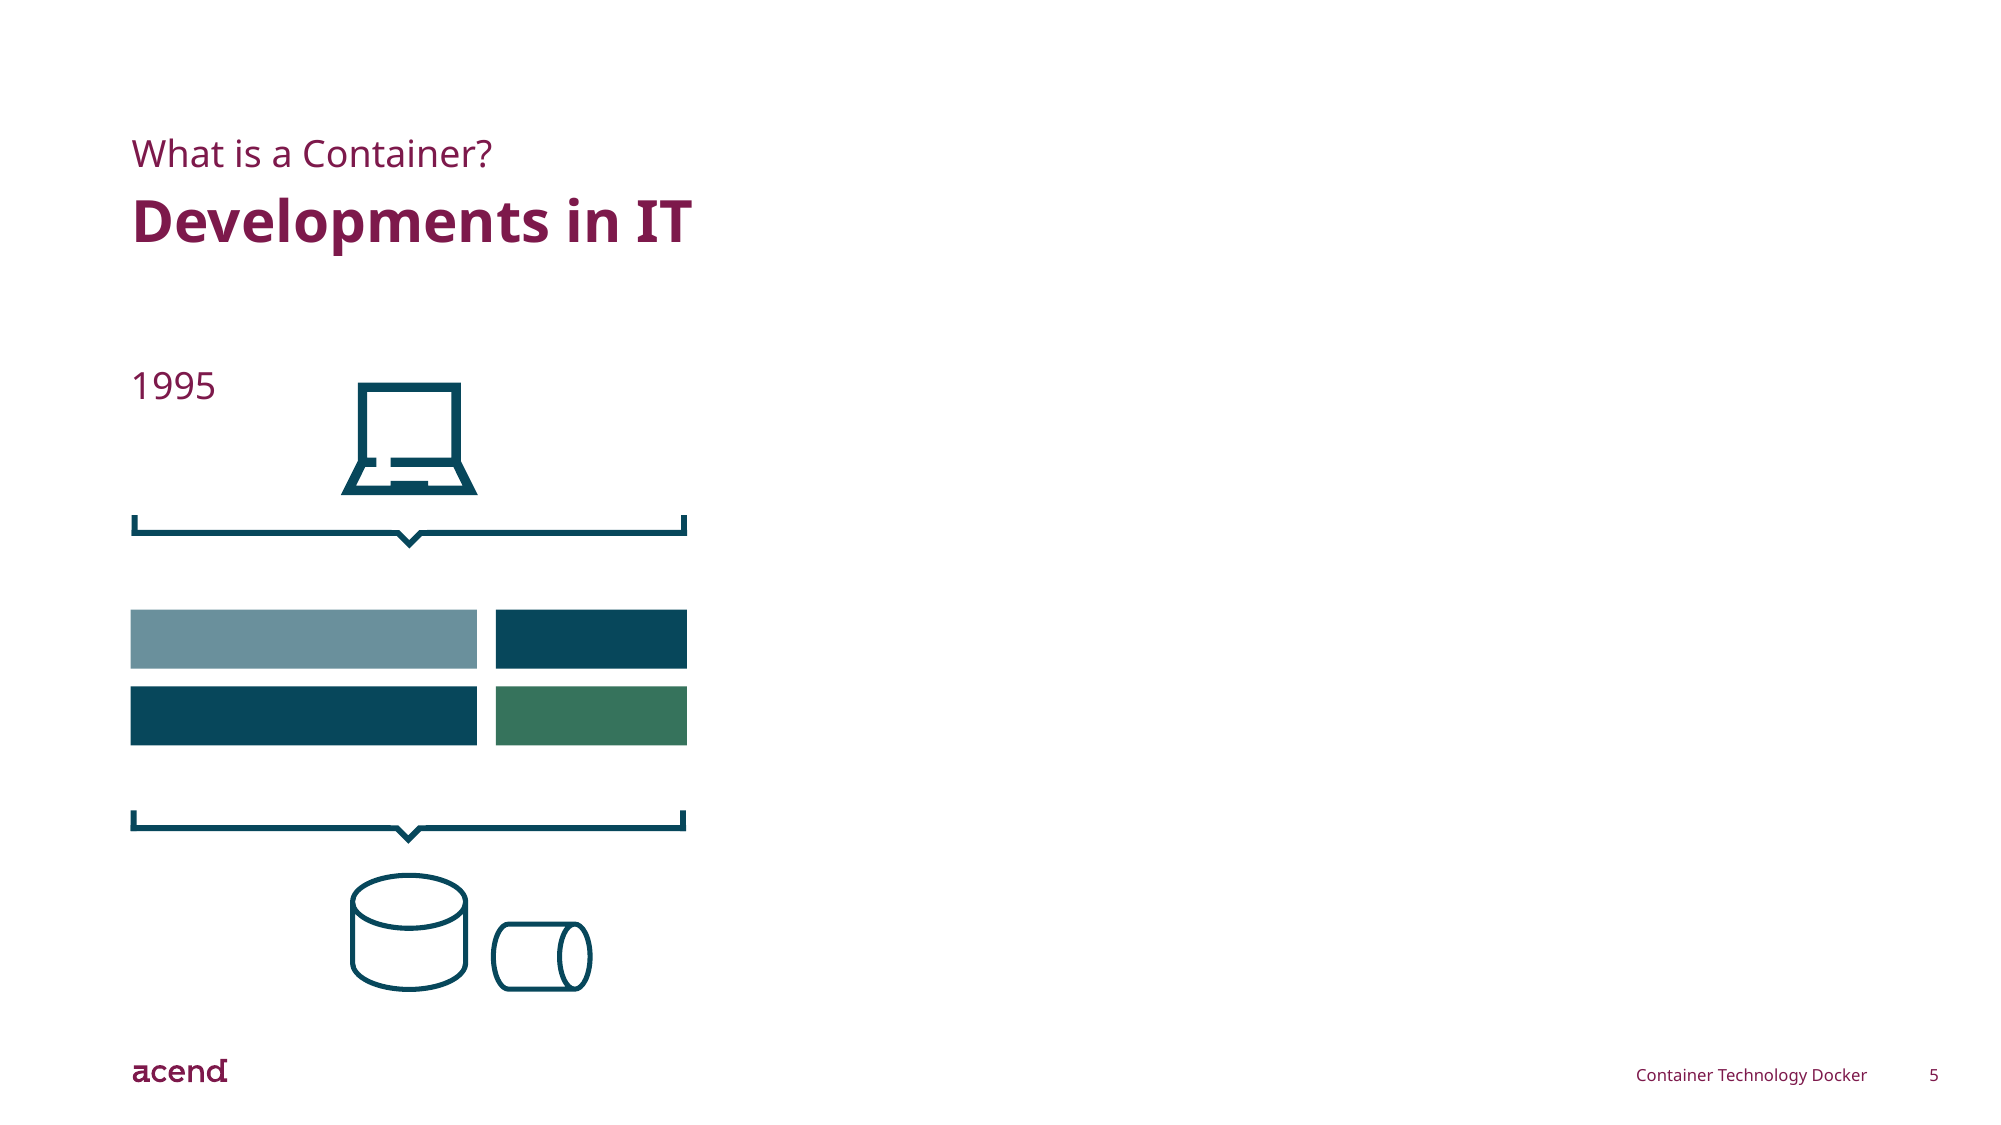

# What is a Container?
Developments in IT
1995
Container Technology Docker
5